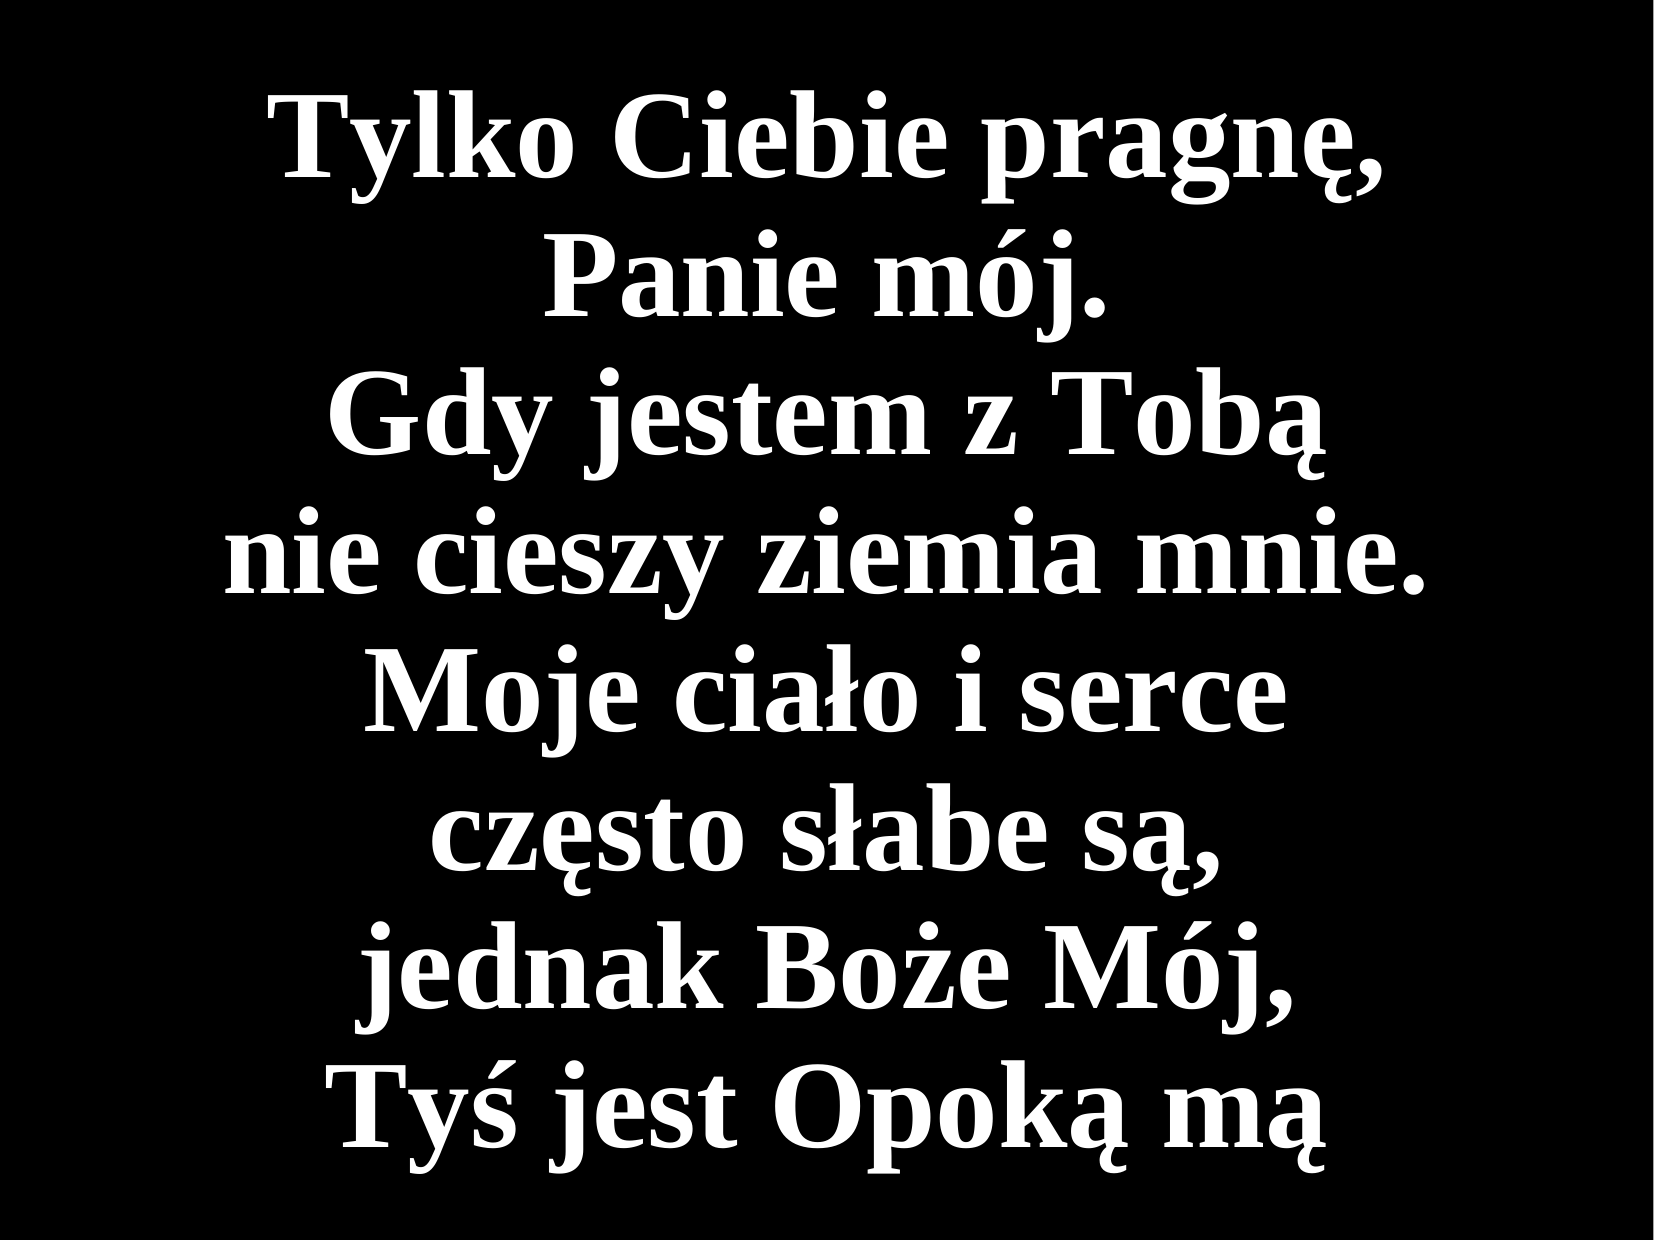

# Tylko Ciebie pragnę, Panie mój. Gdy jestem z Tobą nie cieszy ziemia mnie. Moje ciało i serce często słabe są, jednak Boże Mój, Tyś jest Opoką mą